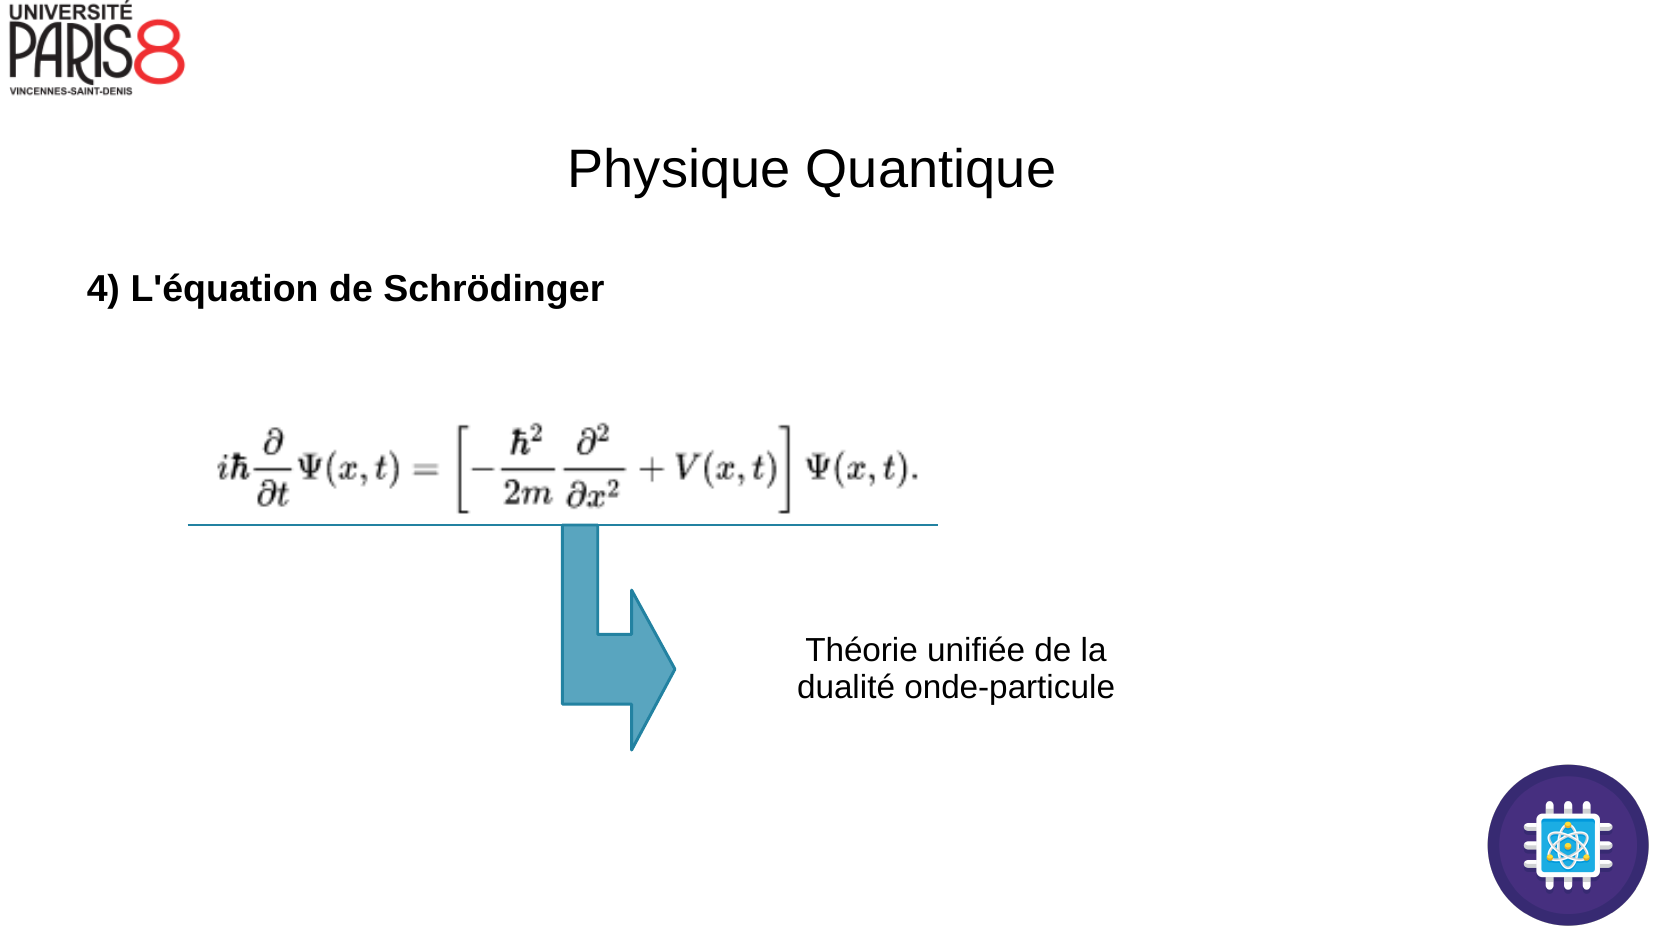

# Physique Quantique
4) L'équation de Schrödinger
Théorie unifiée de la dualité onde-particule